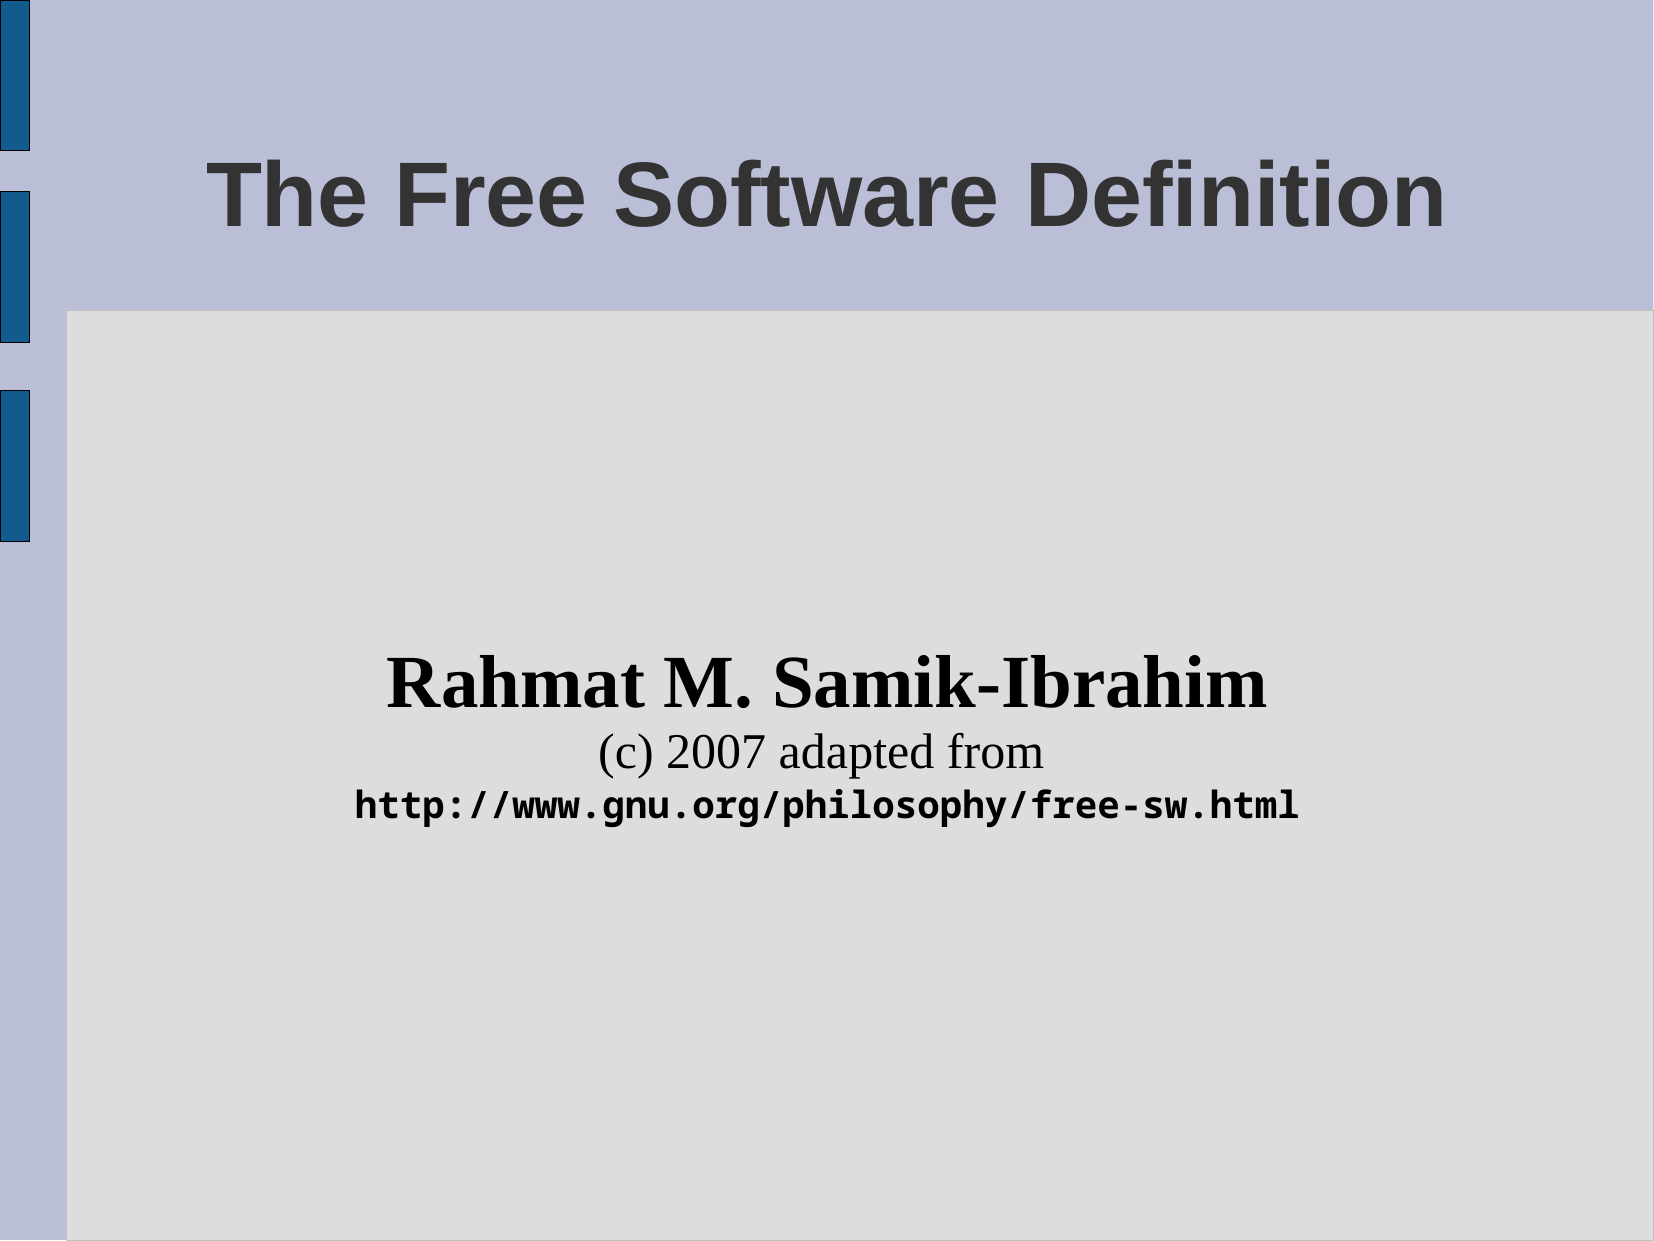

# The Free Software Definition
Rahmat M. Samik-Ibrahim
(c) 2007 adapted from
http://www.gnu.org/philosophy/free-sw.html